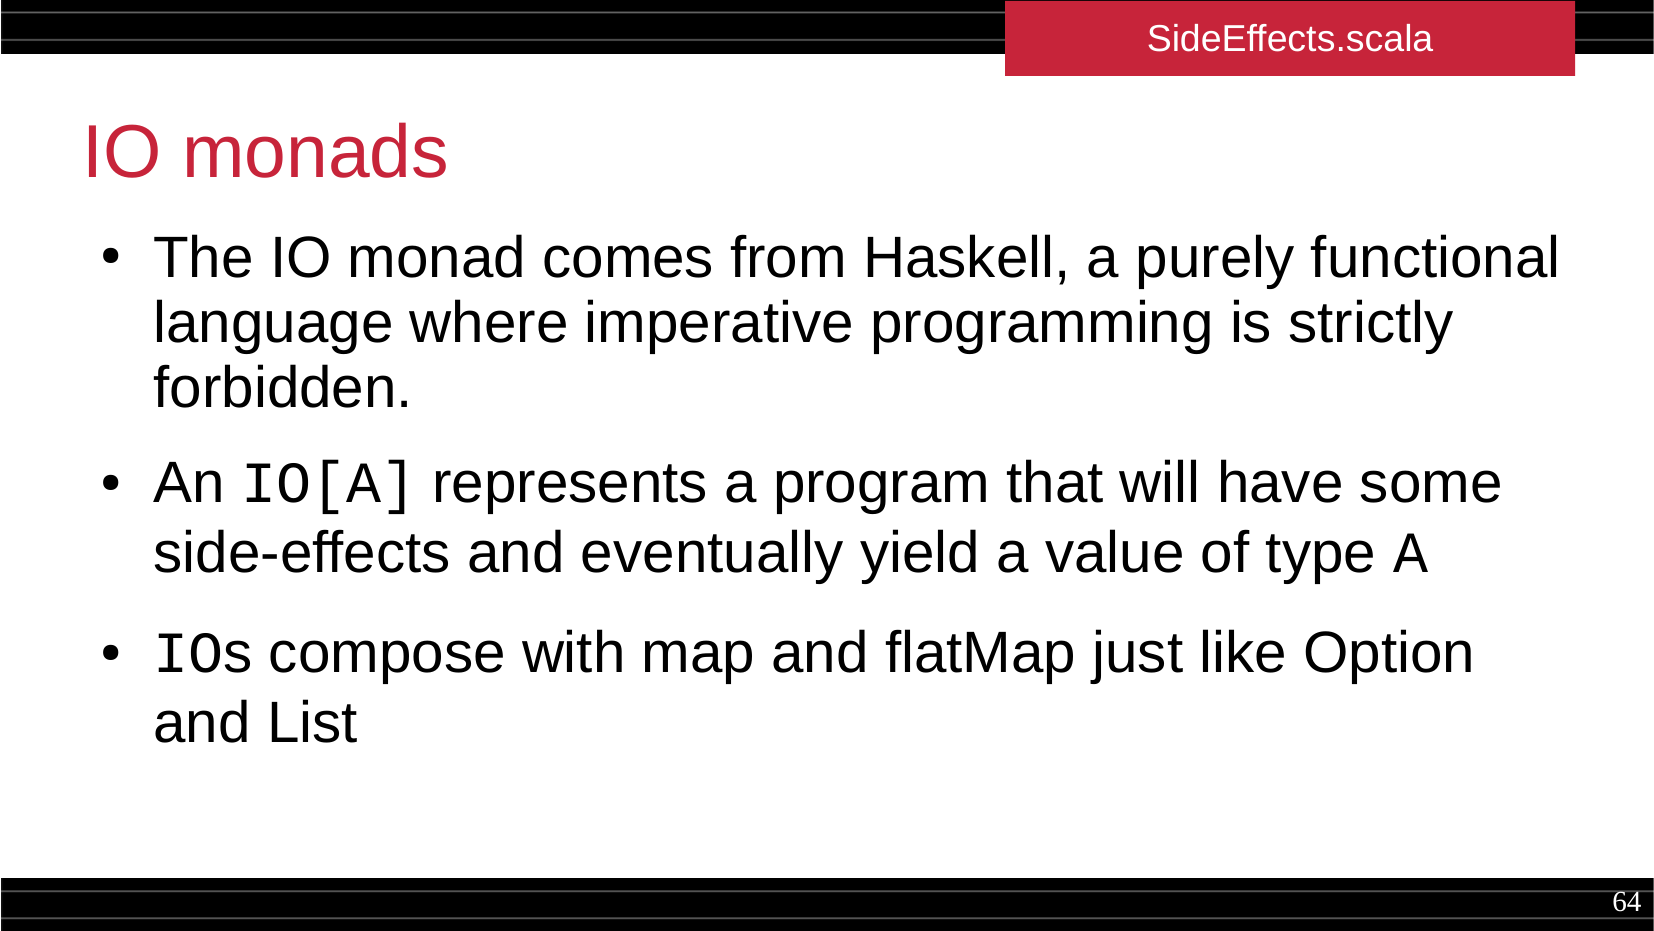

SideEffects.scala
# IO monads
The IO monad comes from Haskell, a purely functional language where imperative programming is strictly forbidden.
An IO[A] represents a program that will have some side-effects and eventually yield a value of type A
IOs compose with map and flatMap just like Option and List